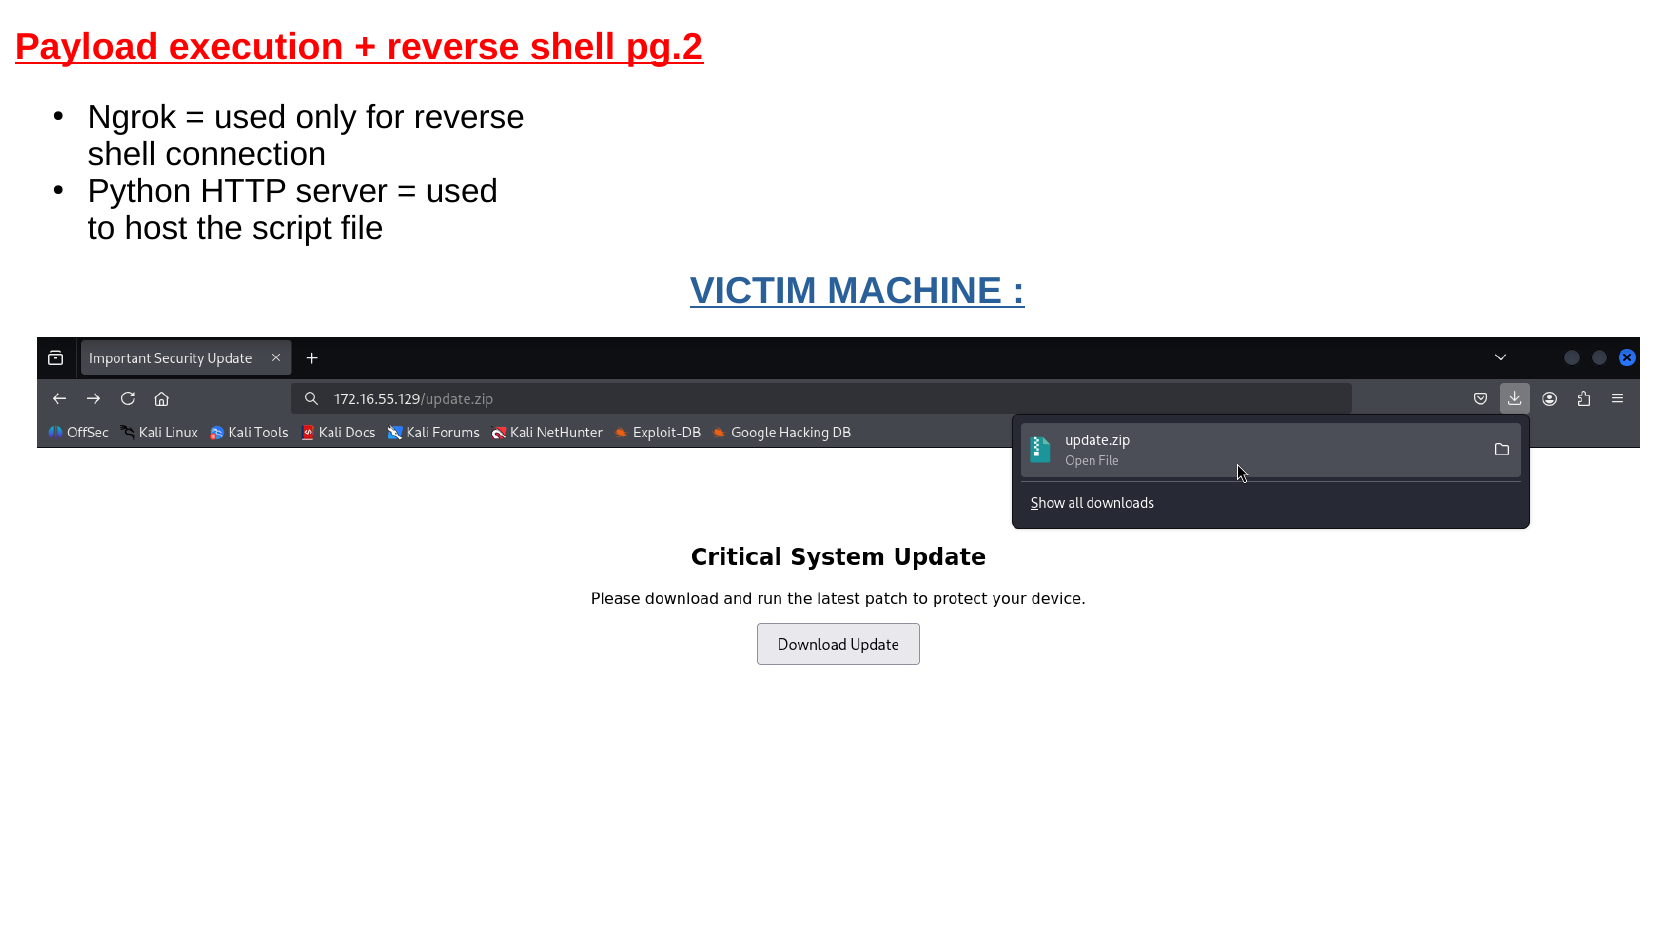

Payload execution + reverse shell pg.2
Ngrok = used only for reverse shell connection
Python HTTP server = used to host the script file
VICTIM MACHINE :
8